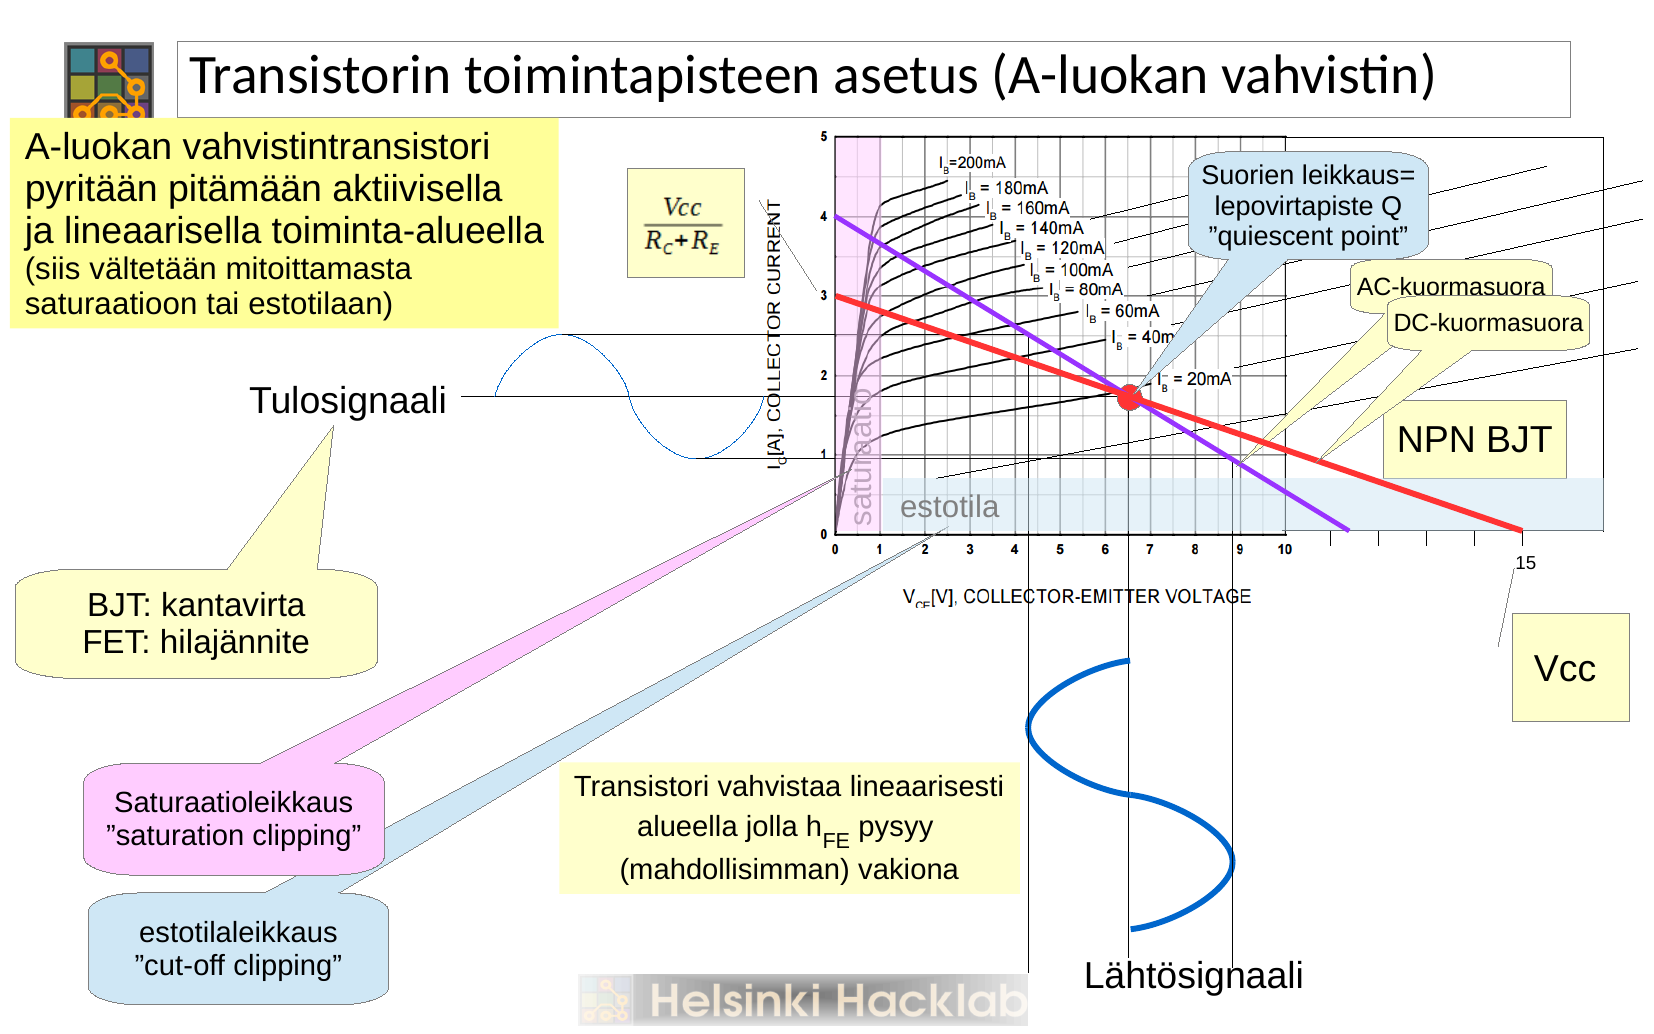

# Transistorin toimintapisteen asetus (A-luokan vahvistin)
A-luokan vahvistintransistori
pyritään pitämään aktiivisella
ja lineaarisella toiminta-alueella
(siis vältetään mitoittamasta
saturaatioon tai estotilaan)
Saturaatioleikkaus
”saturation clipping”
Suorien leikkaus=
lepovirtapiste Q
”quiescent point”
AC-kuormasuora
DC-kuormasuora
Tulosignaali
BJT: kantavirta
FET: hilajännite
Lähtösignaali
NPN BJT
saturaatio
estotilaleikkaus
”cut-off clipping”
estotila
15
Vcc
Transistori vahvistaa lineaarisesti
alueella jolla hFE pysyy
(mahdollisimman) vakiona